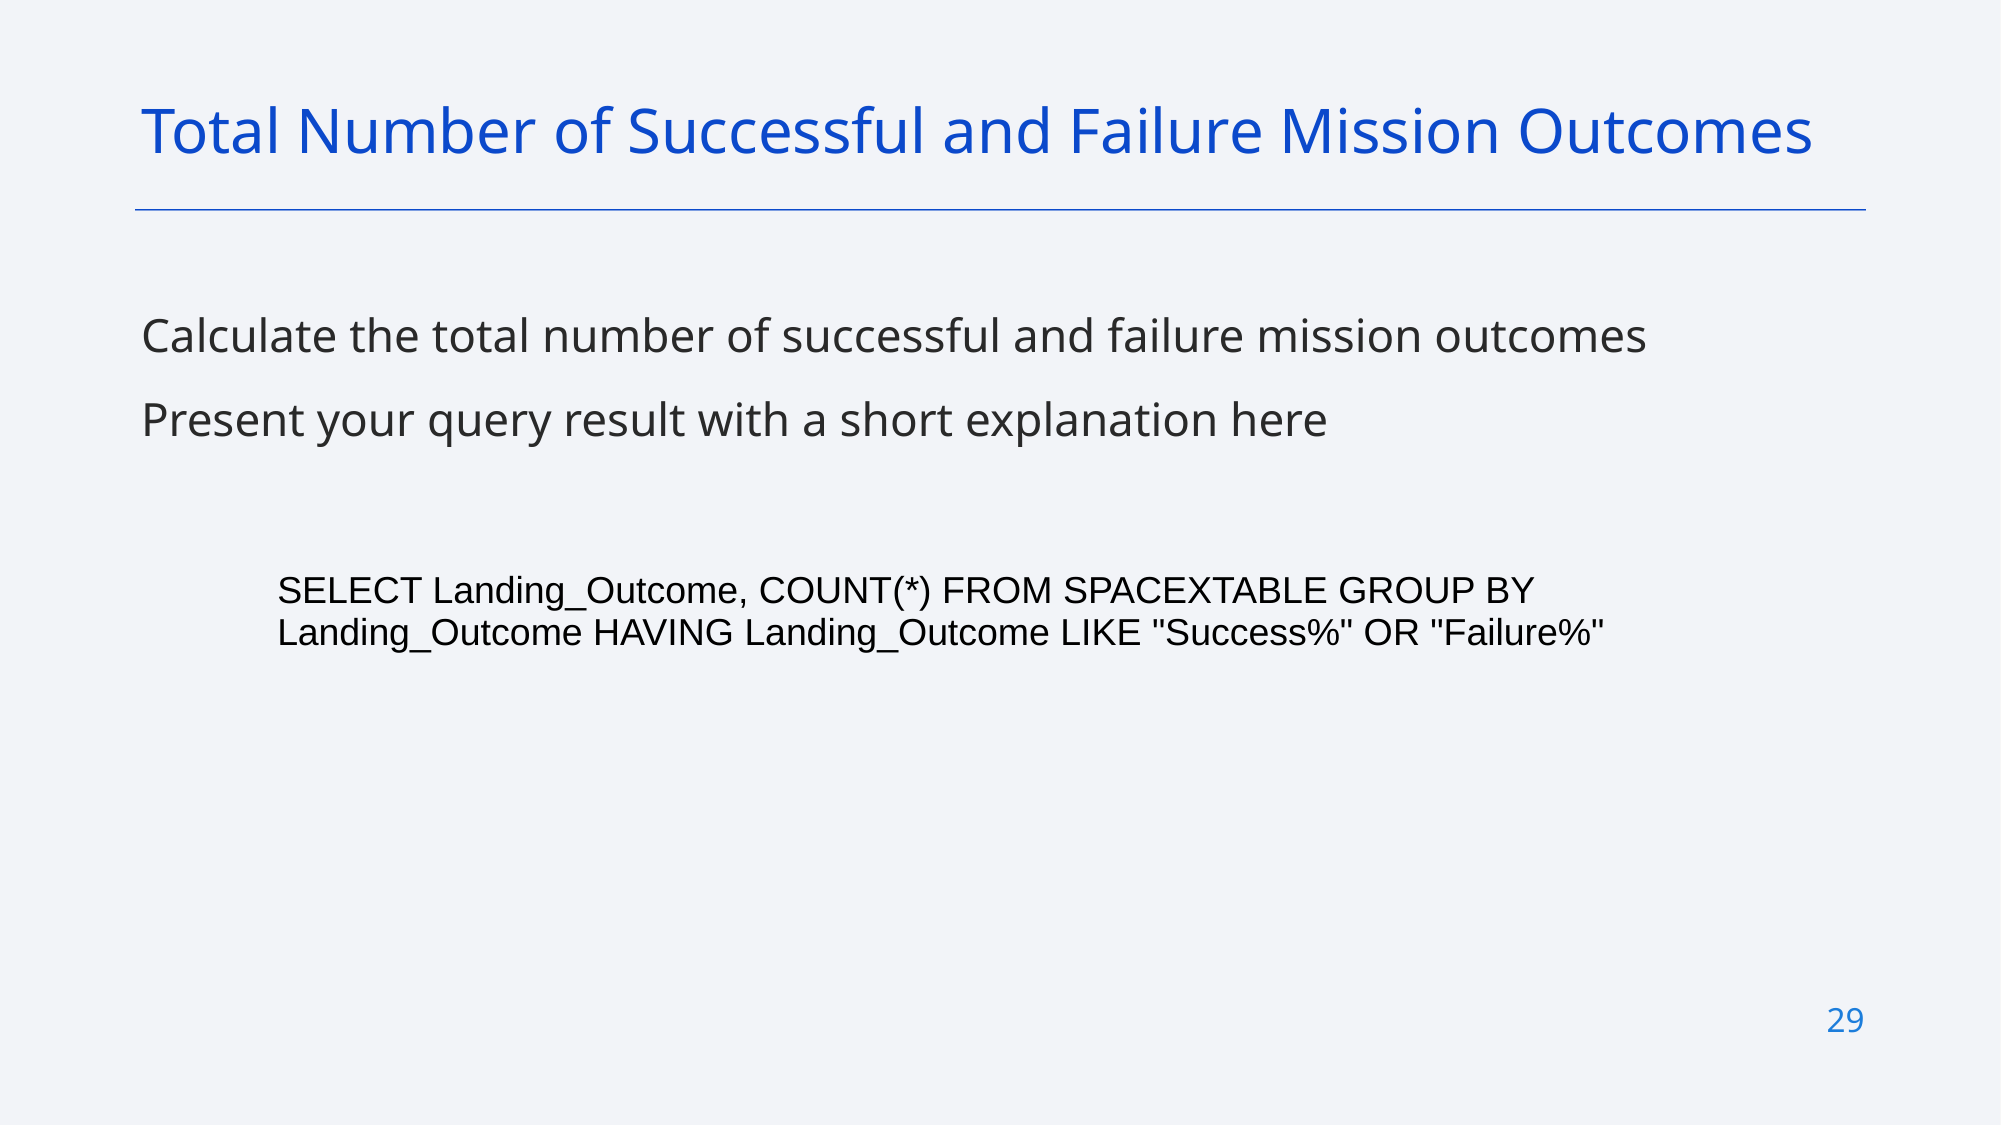

Total Number of Successful and Failure Mission Outcomes
# Calculate the total number of successful and failure mission outcomes
Present your query result with a short explanation here
SELECT Landing_Outcome, COUNT(*) FROM SPACEXTABLE GROUP BY Landing_Outcome HAVING Landing_Outcome LIKE "Success%" OR "Failure%"
29